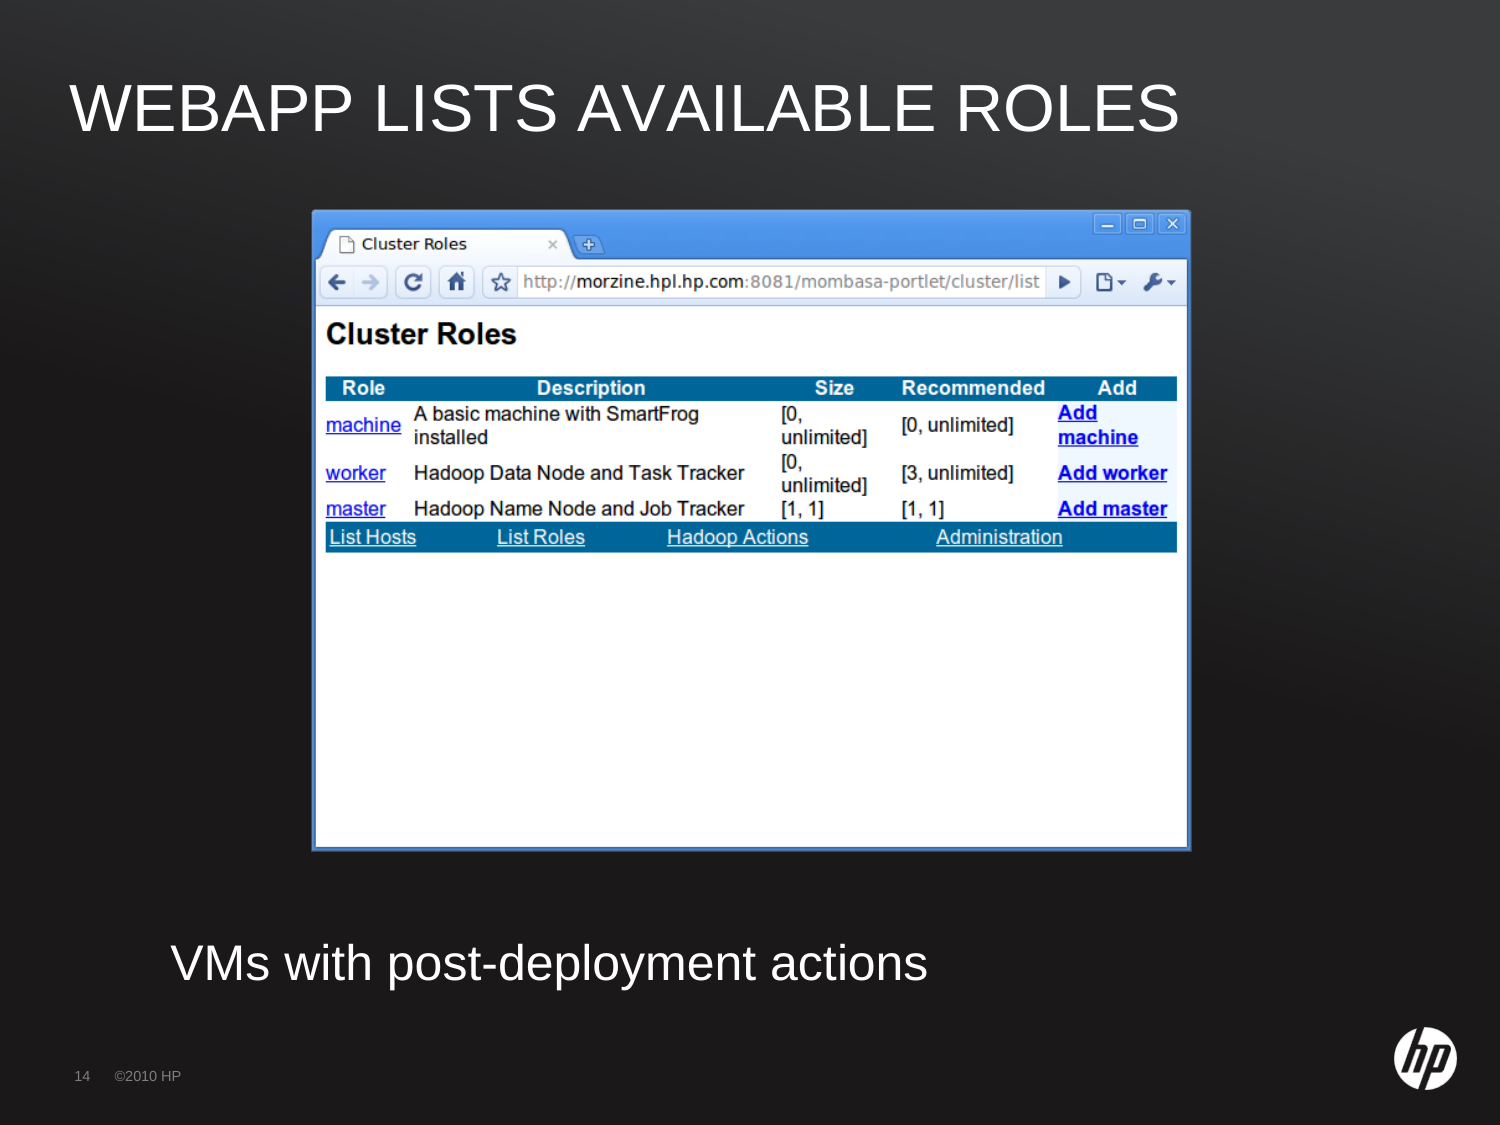

WEBAPP LISTS AVAILABLE ROLES
VMs with post-deployment actions